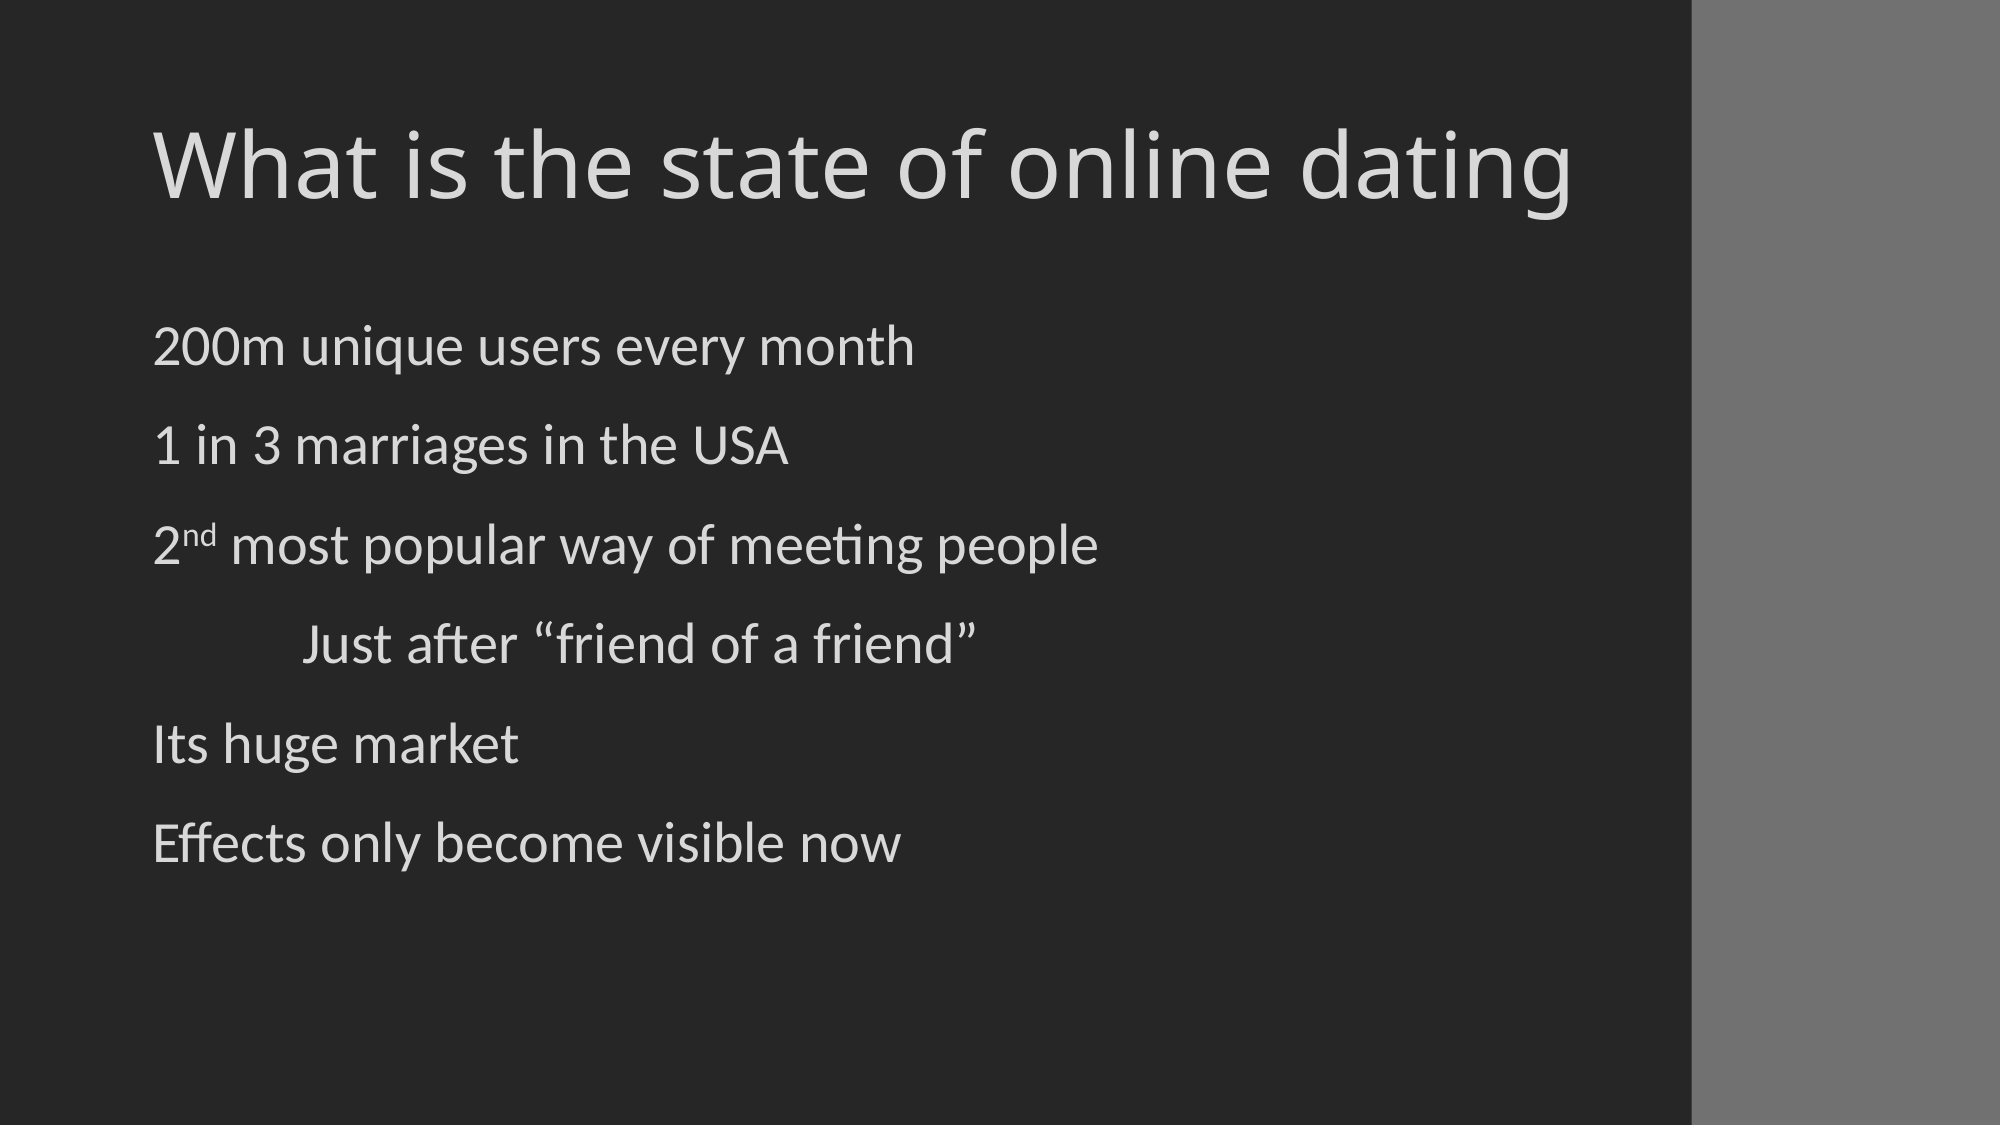

# What is the state of online dating
200m unique users every month
1 in 3 marriages in the USA
2nd most popular way of meeting people
 	Just after “friend of a friend”
Its huge market
Effects only become visible now